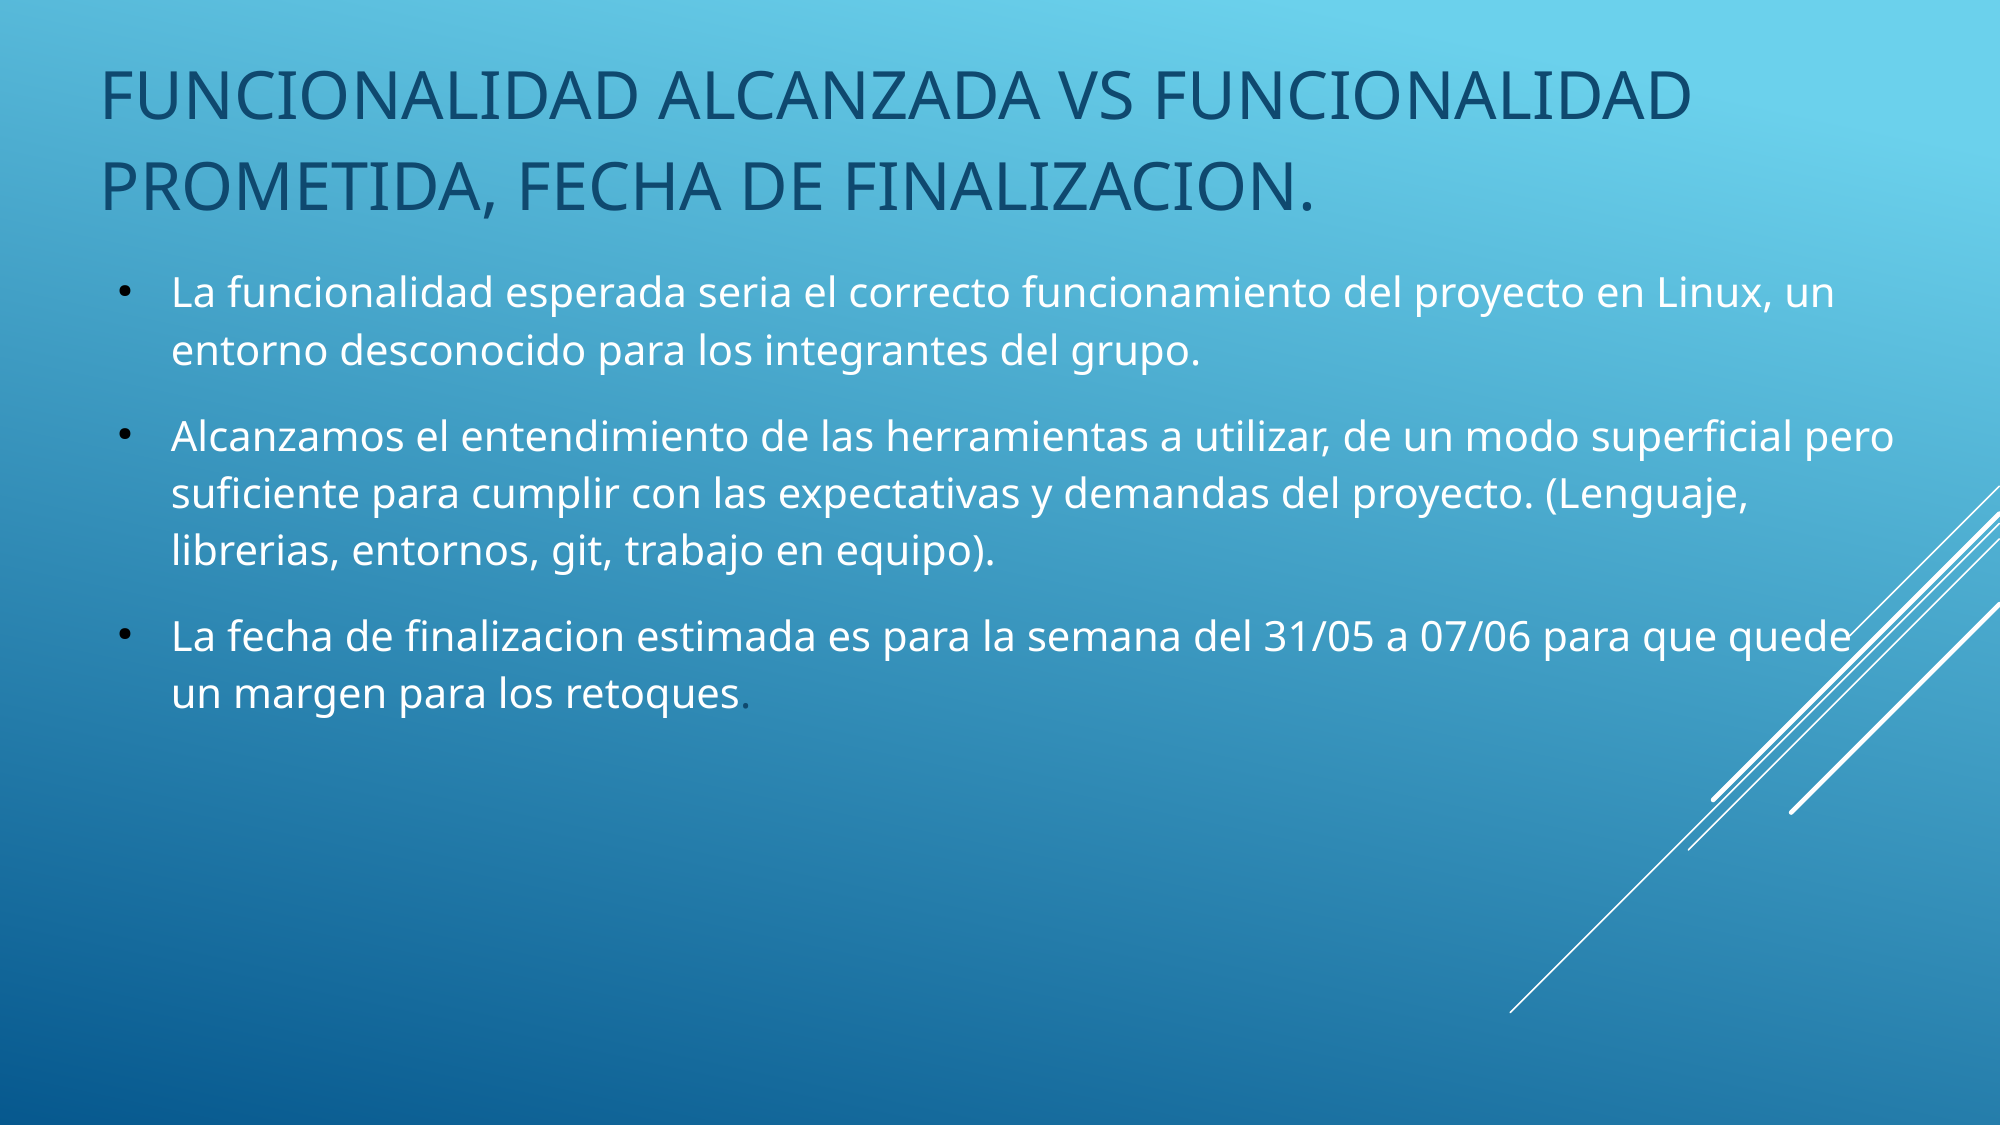

# FUNCIONALIDAD ALCANZADA VS FUNCIONALIDAD PROMETIDA, FECHA DE FINALIZACION.
La funcionalidad esperada seria el correcto funcionamiento del proyecto en Linux, un entorno desconocido para los integrantes del grupo.
Alcanzamos el entendimiento de las herramientas a utilizar, de un modo superficial pero suficiente para cumplir con las expectativas y demandas del proyecto. (Lenguaje, librerias, entornos, git, trabajo en equipo).
La fecha de finalizacion estimada es para la semana del 31/05 a 07/06 para que quede un margen para los retoques.